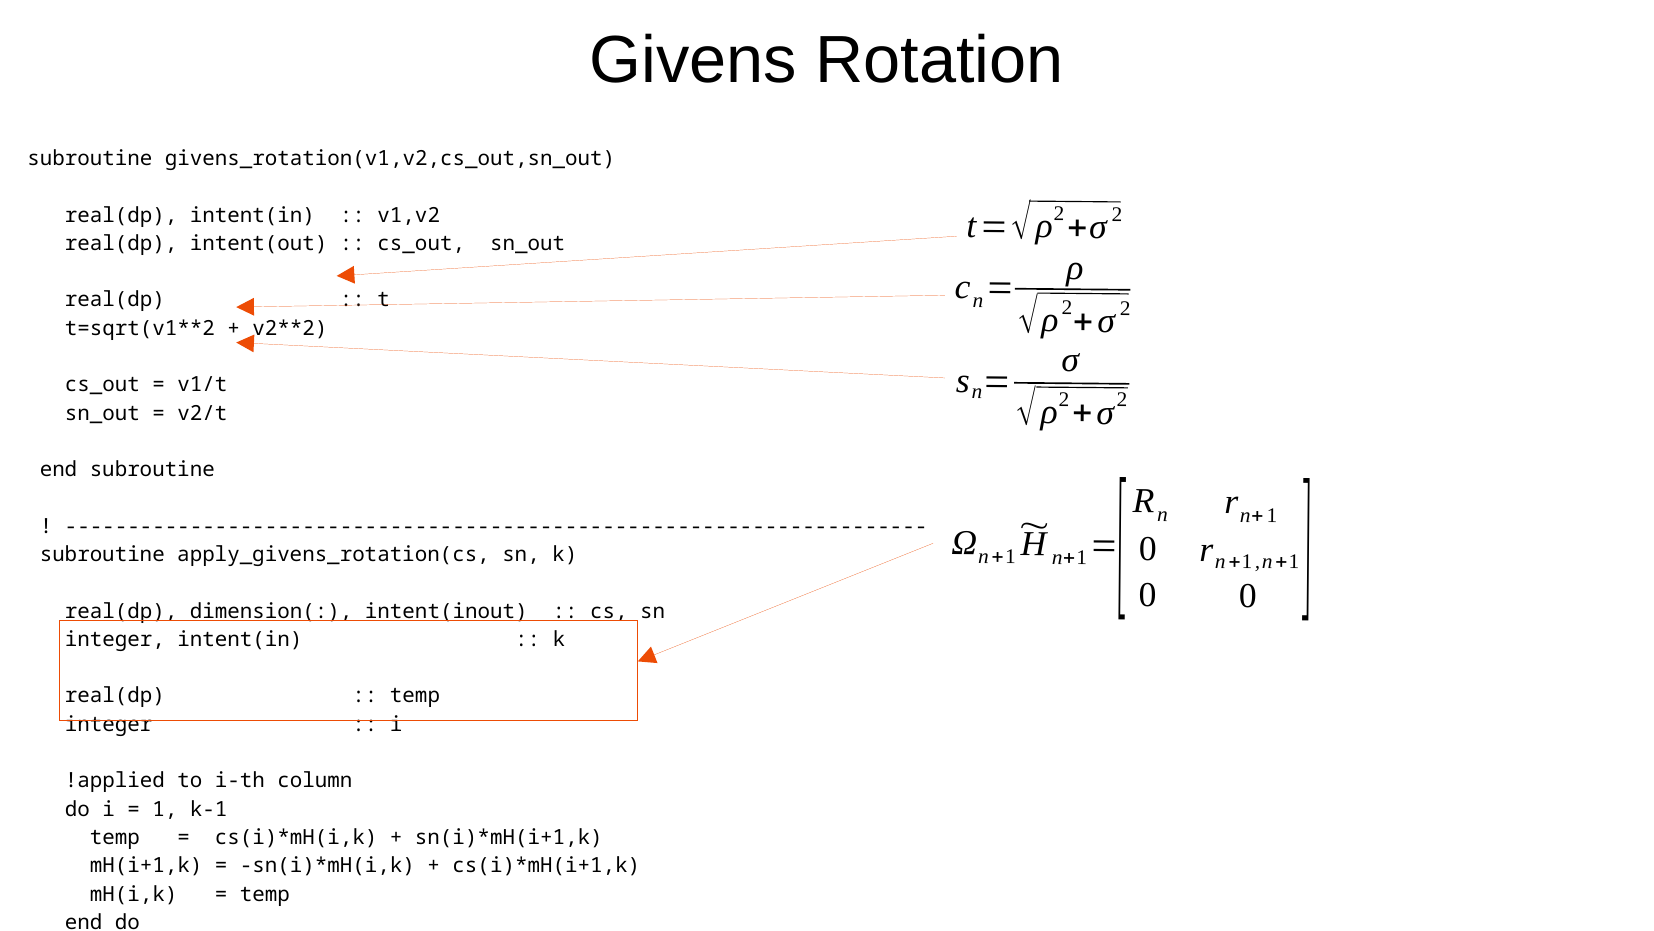

# Givens Rotation
 subroutine givens_rotation(v1,v2,cs_out,sn_out)
 real(dp), intent(in) :: v1,v2
 real(dp), intent(out) :: cs_out, sn_out
 real(dp) :: t
 t=sqrt(v1**2 + v2**2)
 cs_out = v1/t
 sn_out = v2/t
 end subroutine
 ! ---------------------------------------------------------------------
 subroutine apply_givens_rotation(cs, sn, k)
 real(dp), dimension(:), intent(inout) :: cs, sn
 integer, intent(in) :: k
 real(dp) :: temp
 integer :: i
 !applied to i-th column
 do i = 1, k-1
 temp = cs(i)*mH(i,k) + sn(i)*mH(i+1,k)
 mH(i+1,k) = -sn(i)*mH(i,k) + cs(i)*mH(i+1,k)
 mH(i,k) = temp
 end do
 ! update the next sin cos values for rotation
 call givens_rotation(mH(k,k), mH(k+1,k), cs(k), sn(k))
 ! eliminate H(i,i-1)
 mH(k,k) = cs(k)*mH(k,k) + sn(k)*mH(k+1,k)
 mH(k+1,k) = 0.0_dp
 end subroutine